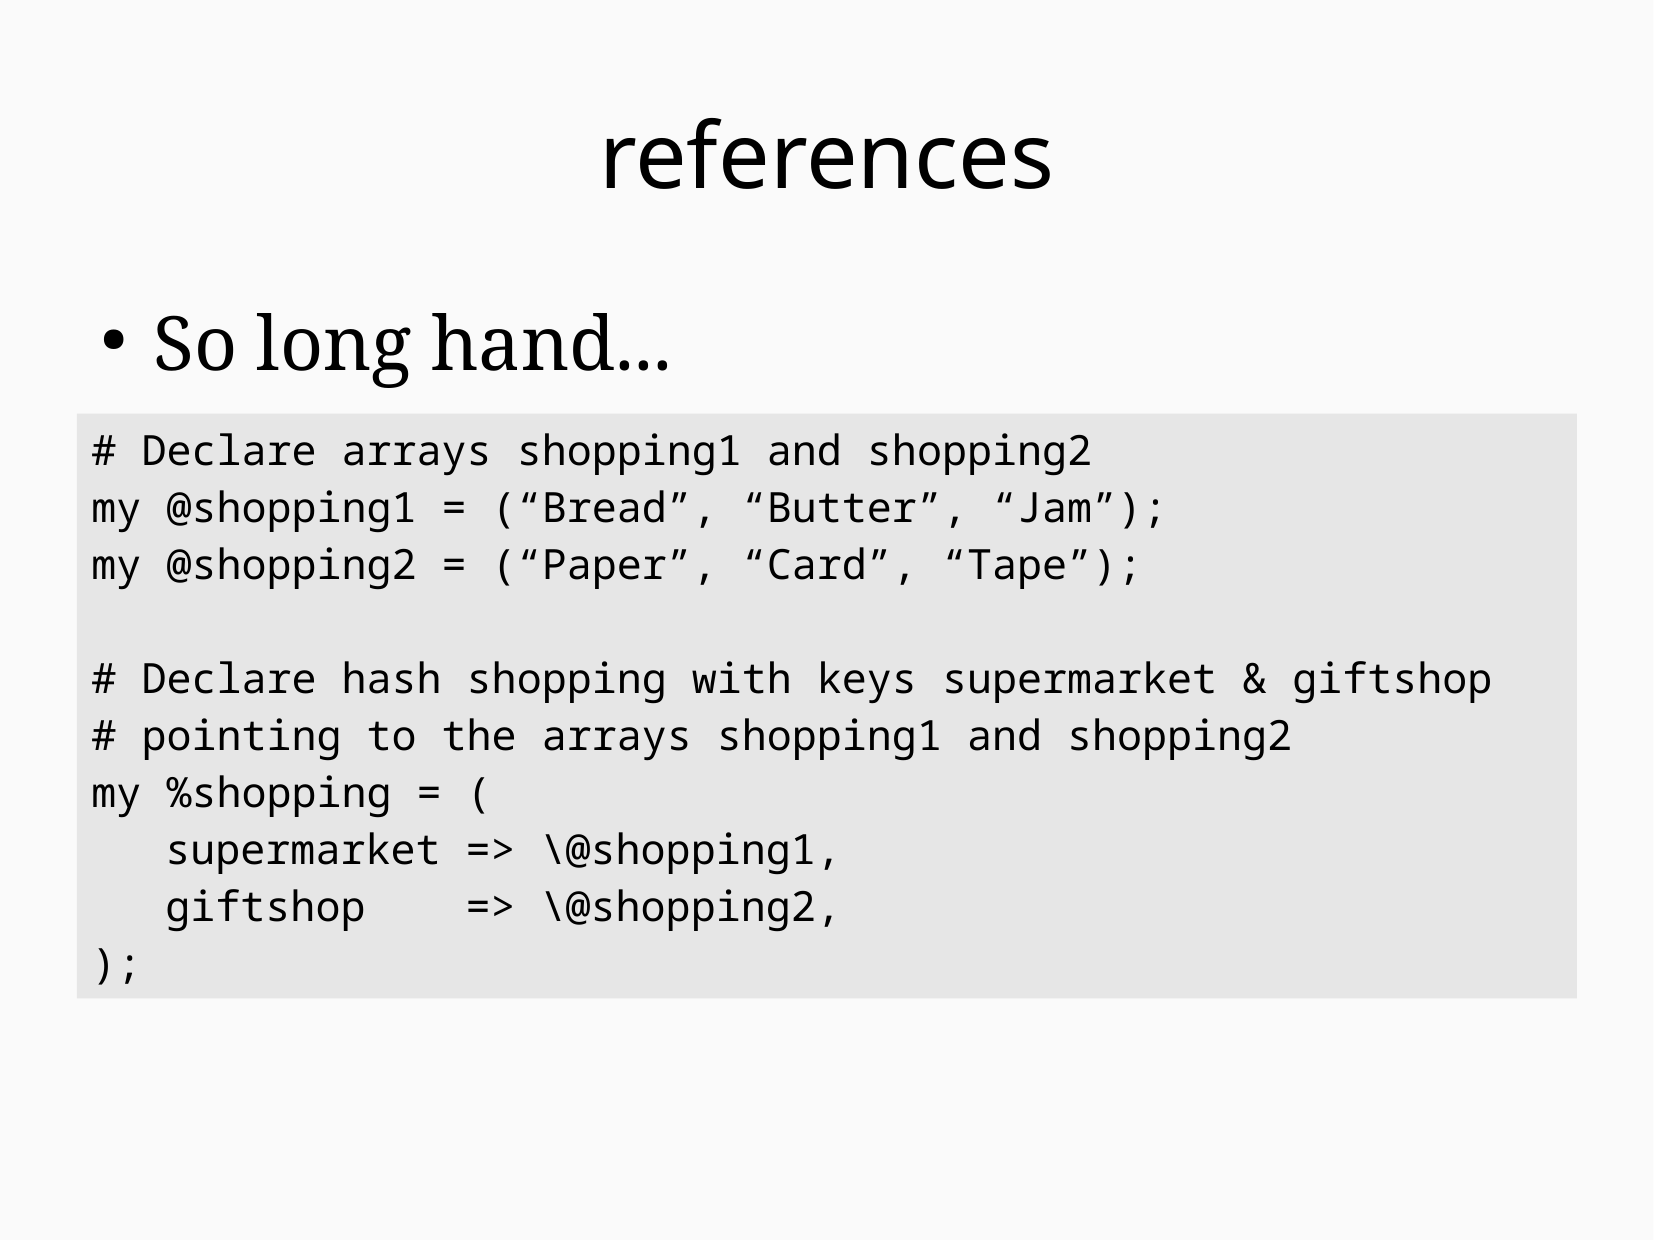

# references
So long hand...
# Declare arrays shopping1 and shopping2
my @shopping1 = (“Bread”, “Butter”, “Jam”);
my @shopping2 = (“Paper”, “Card”, “Tape”);
# Declare hash shopping with keys supermarket & giftshop
# pointing to the arrays shopping1 and shopping2
my %shopping = (
	supermarket => \@shopping1,
	giftshop => \@shopping2,
);